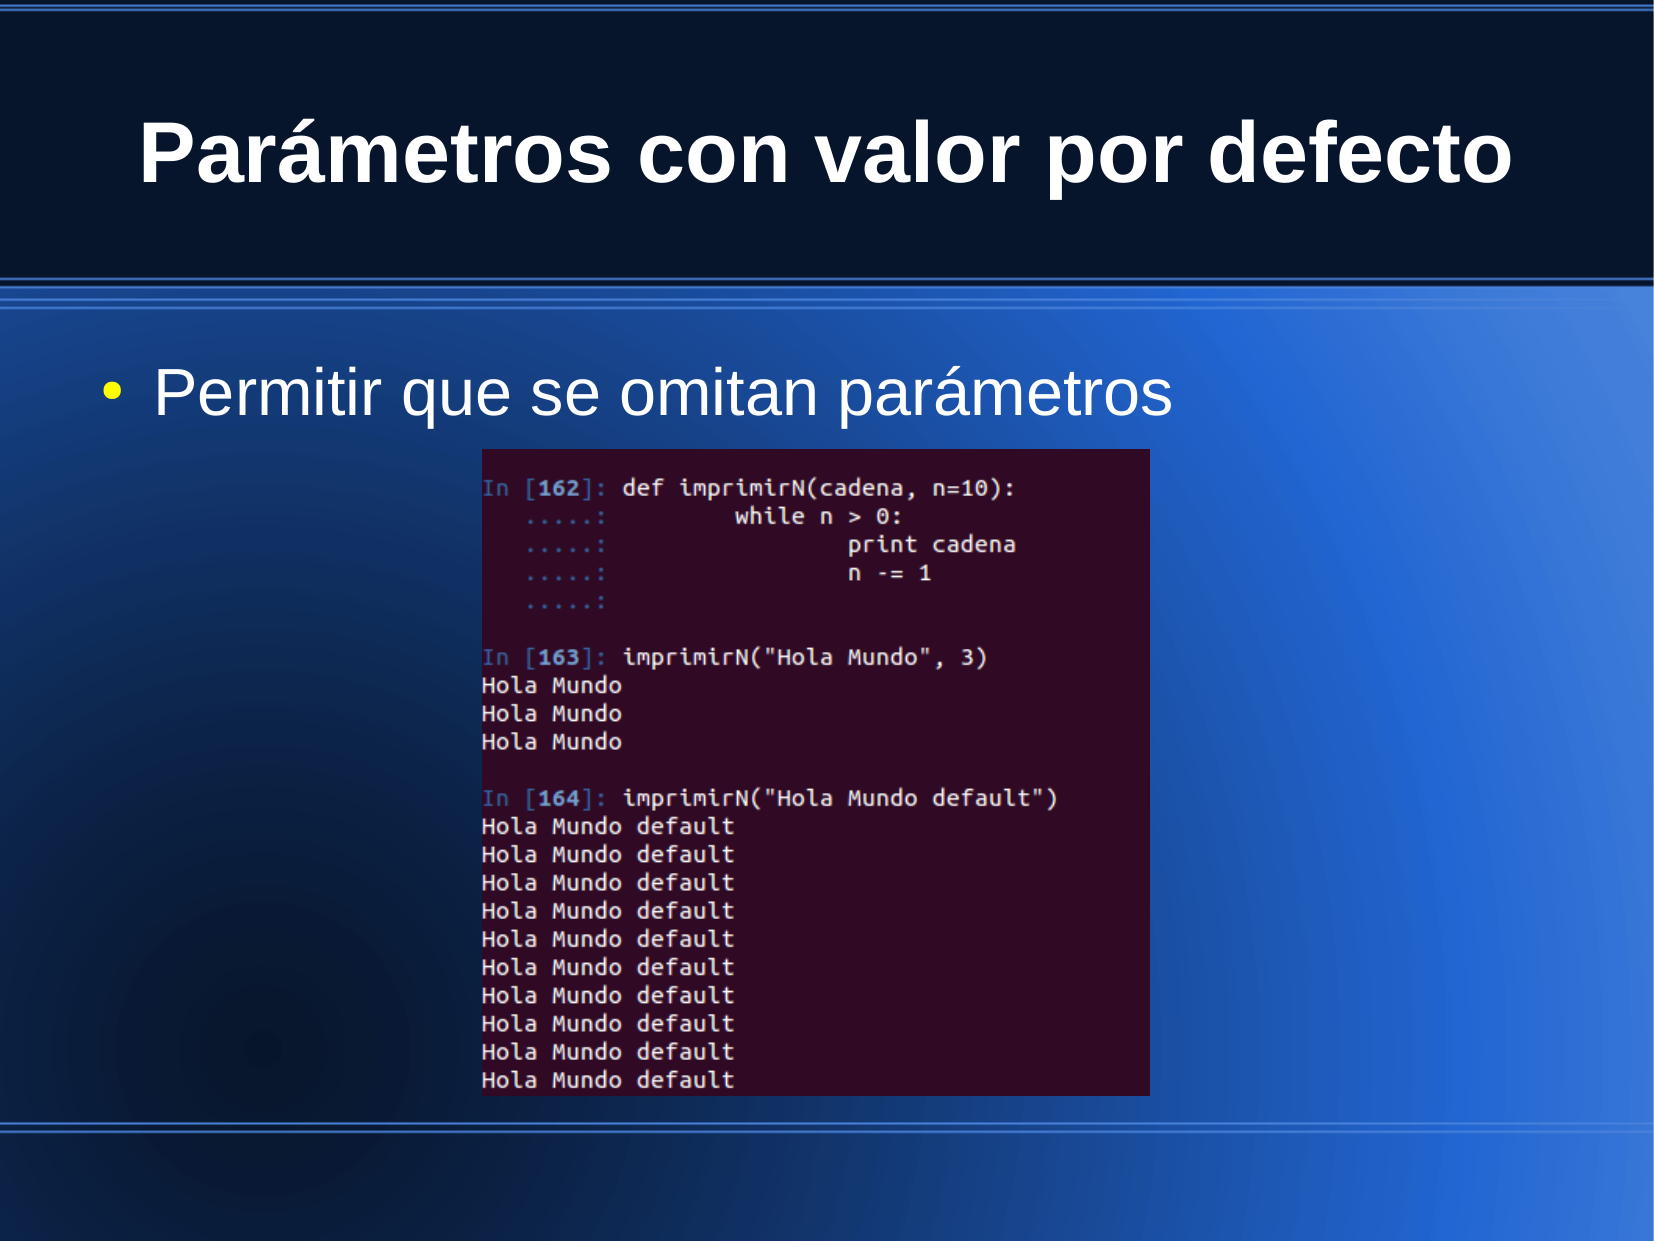

# Parámetros con valor por defecto
Permitir que se omitan parámetros